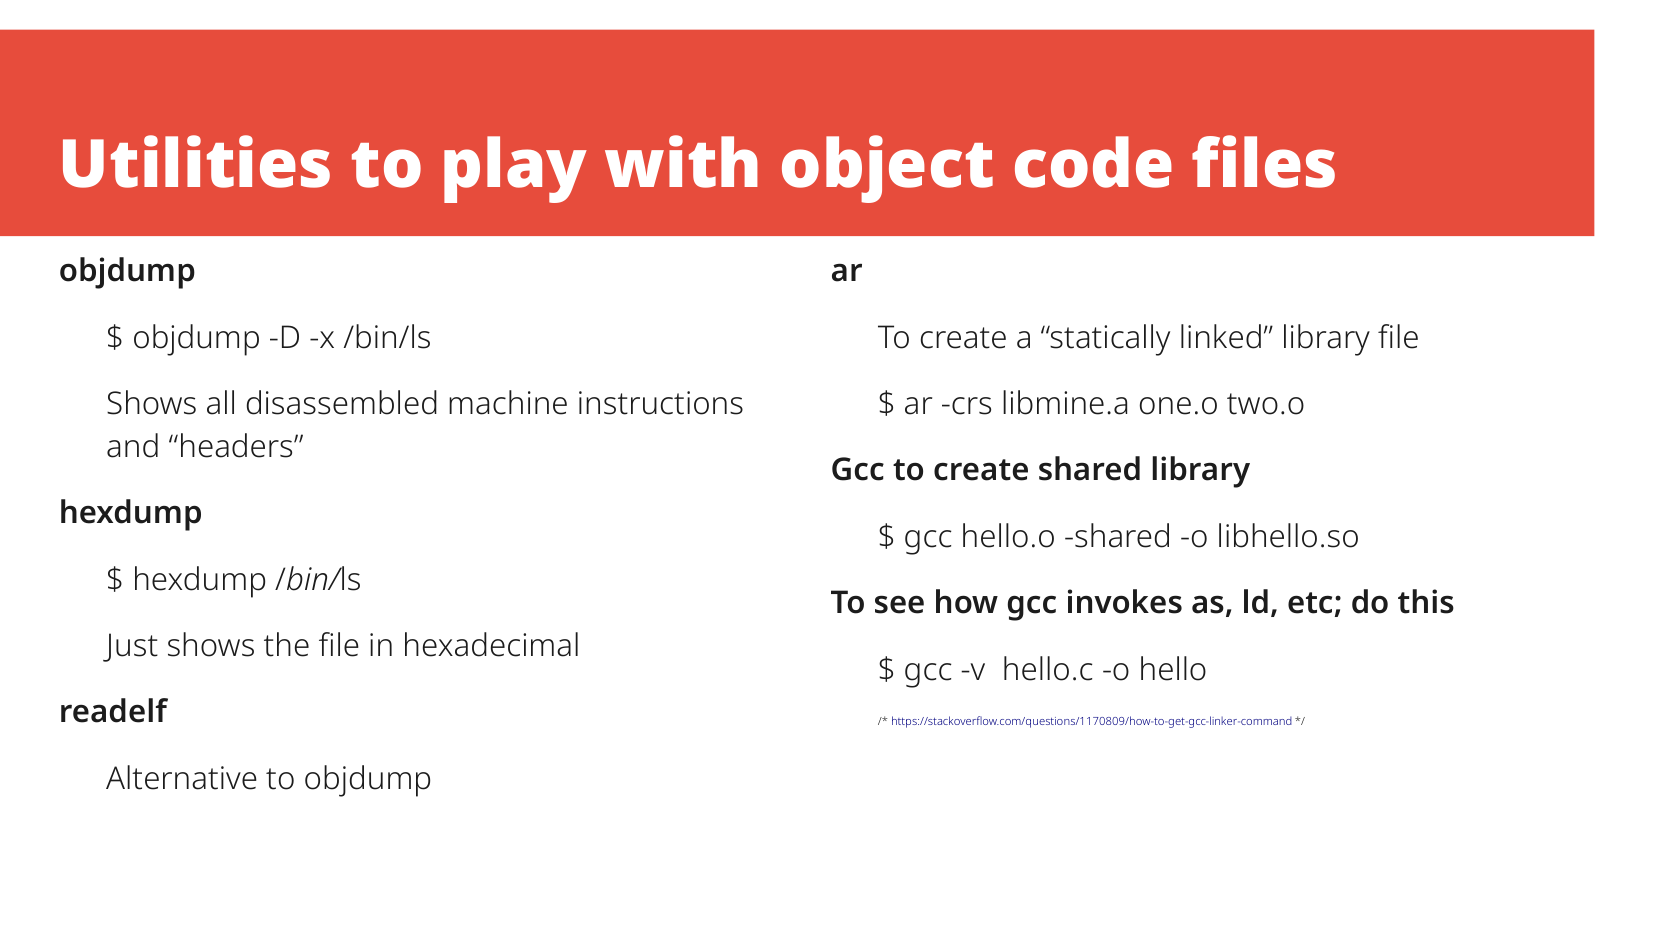

# Utilities to play with object code files
objdump
$ objdump -D -x /bin/ls
Shows all disassembled machine instructions and “headers”
hexdump
$ hexdump /bin/ls
Just shows the file in hexadecimal
readelf
Alternative to objdump
ar
To create a “statically linked” library file
$ ar -crs libmine.a one.o two.o
Gcc to create shared library
$ gcc hello.o -shared -o libhello.so
To see how gcc invokes as, ld, etc; do this
$ gcc -v hello.c -o hello
/* https://stackoverflow.com/questions/1170809/how-to-get-gcc-linker-command */